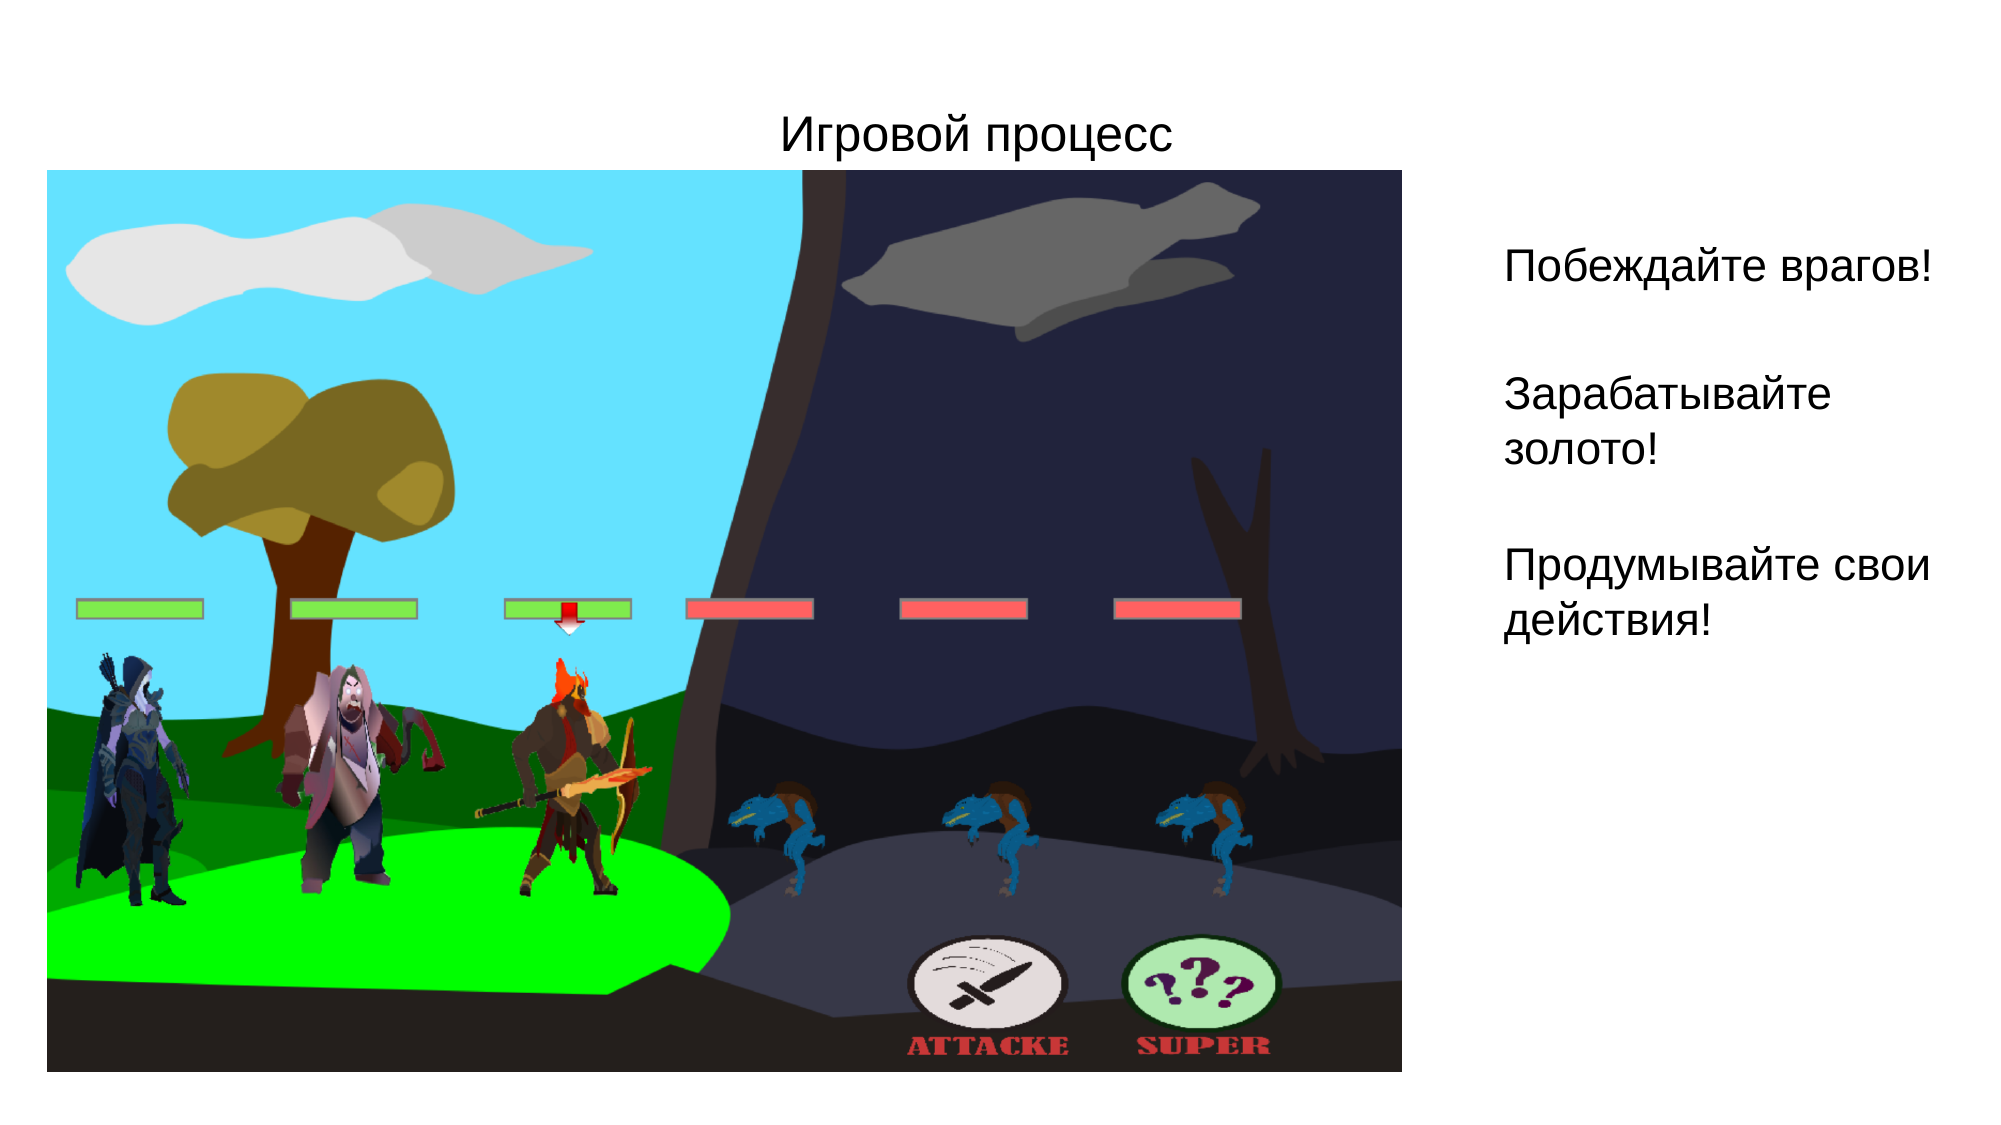

# Игровой процесс
Побеждайте врагов!
Зарабатывайте золото!
Продумывайте свои действия!